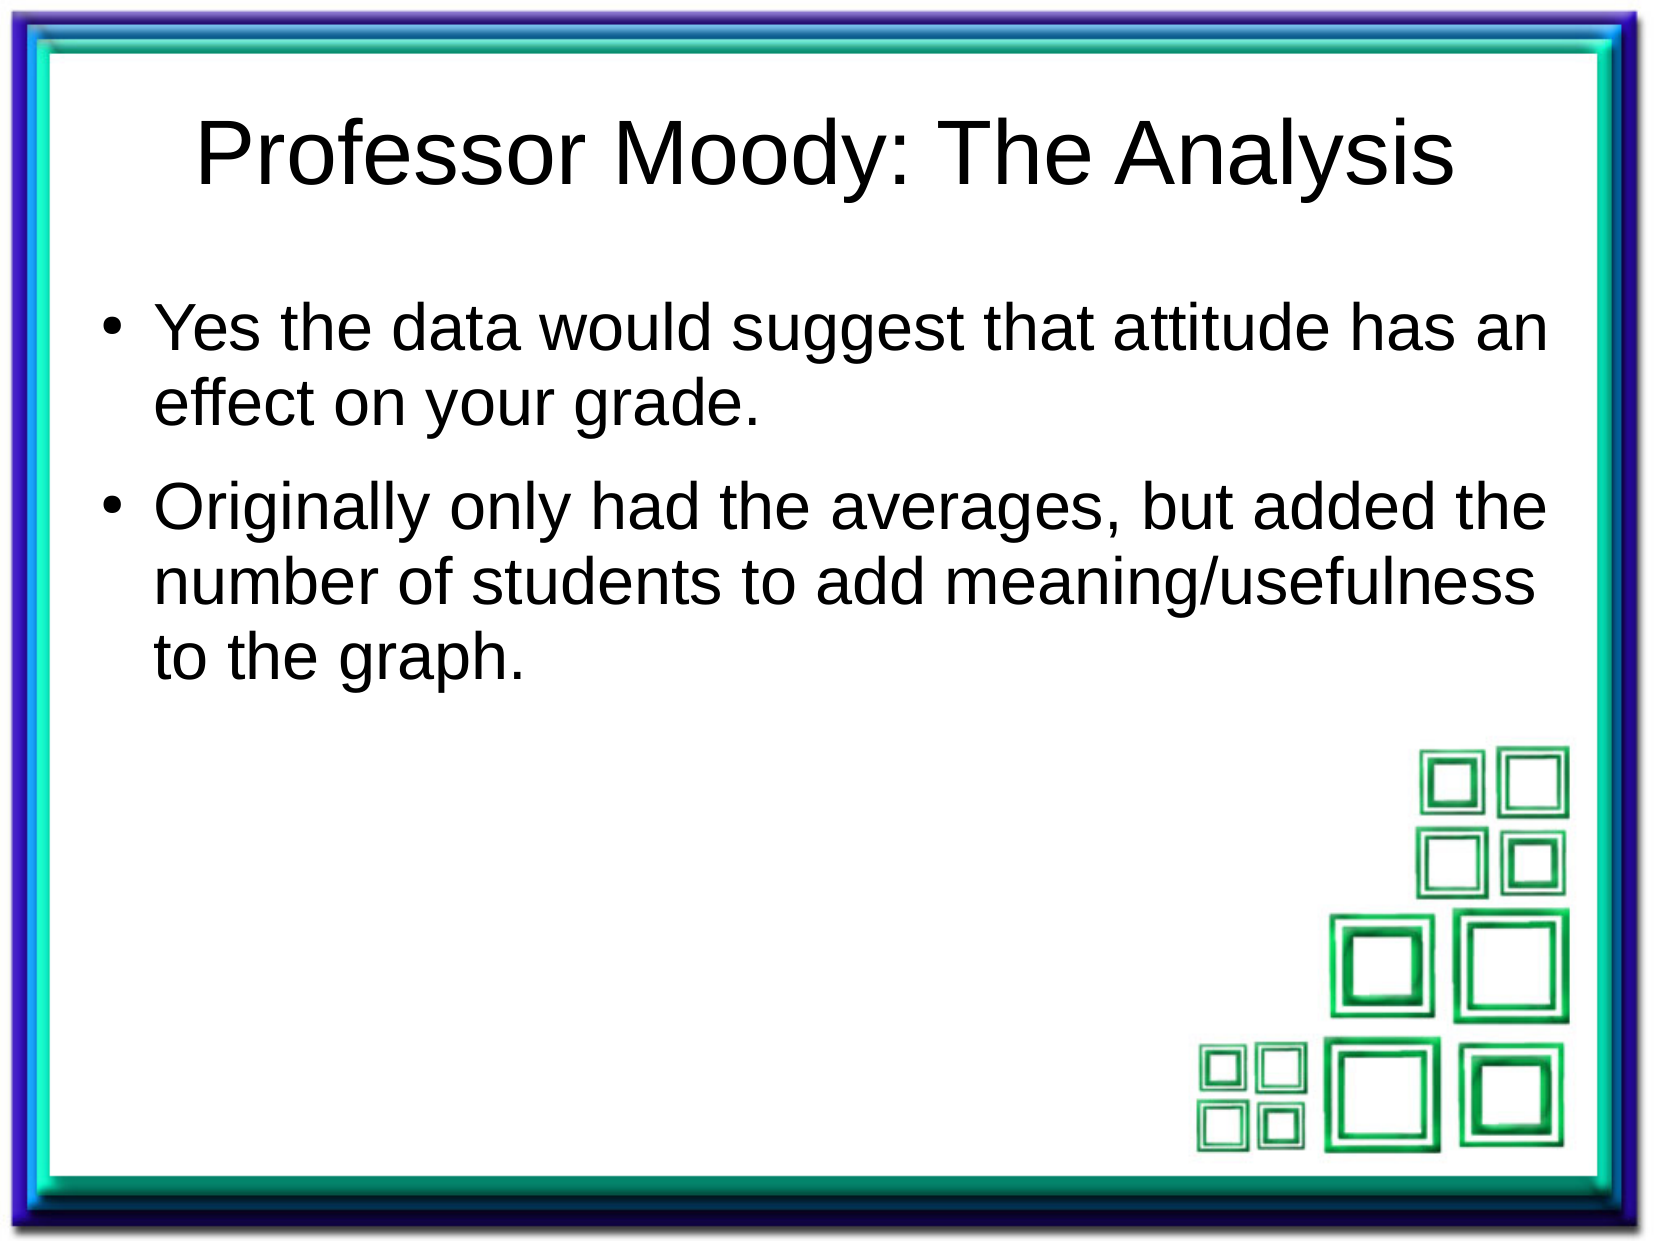

# Professor Moody: The Analysis
Yes the data would suggest that attitude has an effect on your grade.
Originally only had the averages, but added the number of students to add meaning/usefulness to the graph.